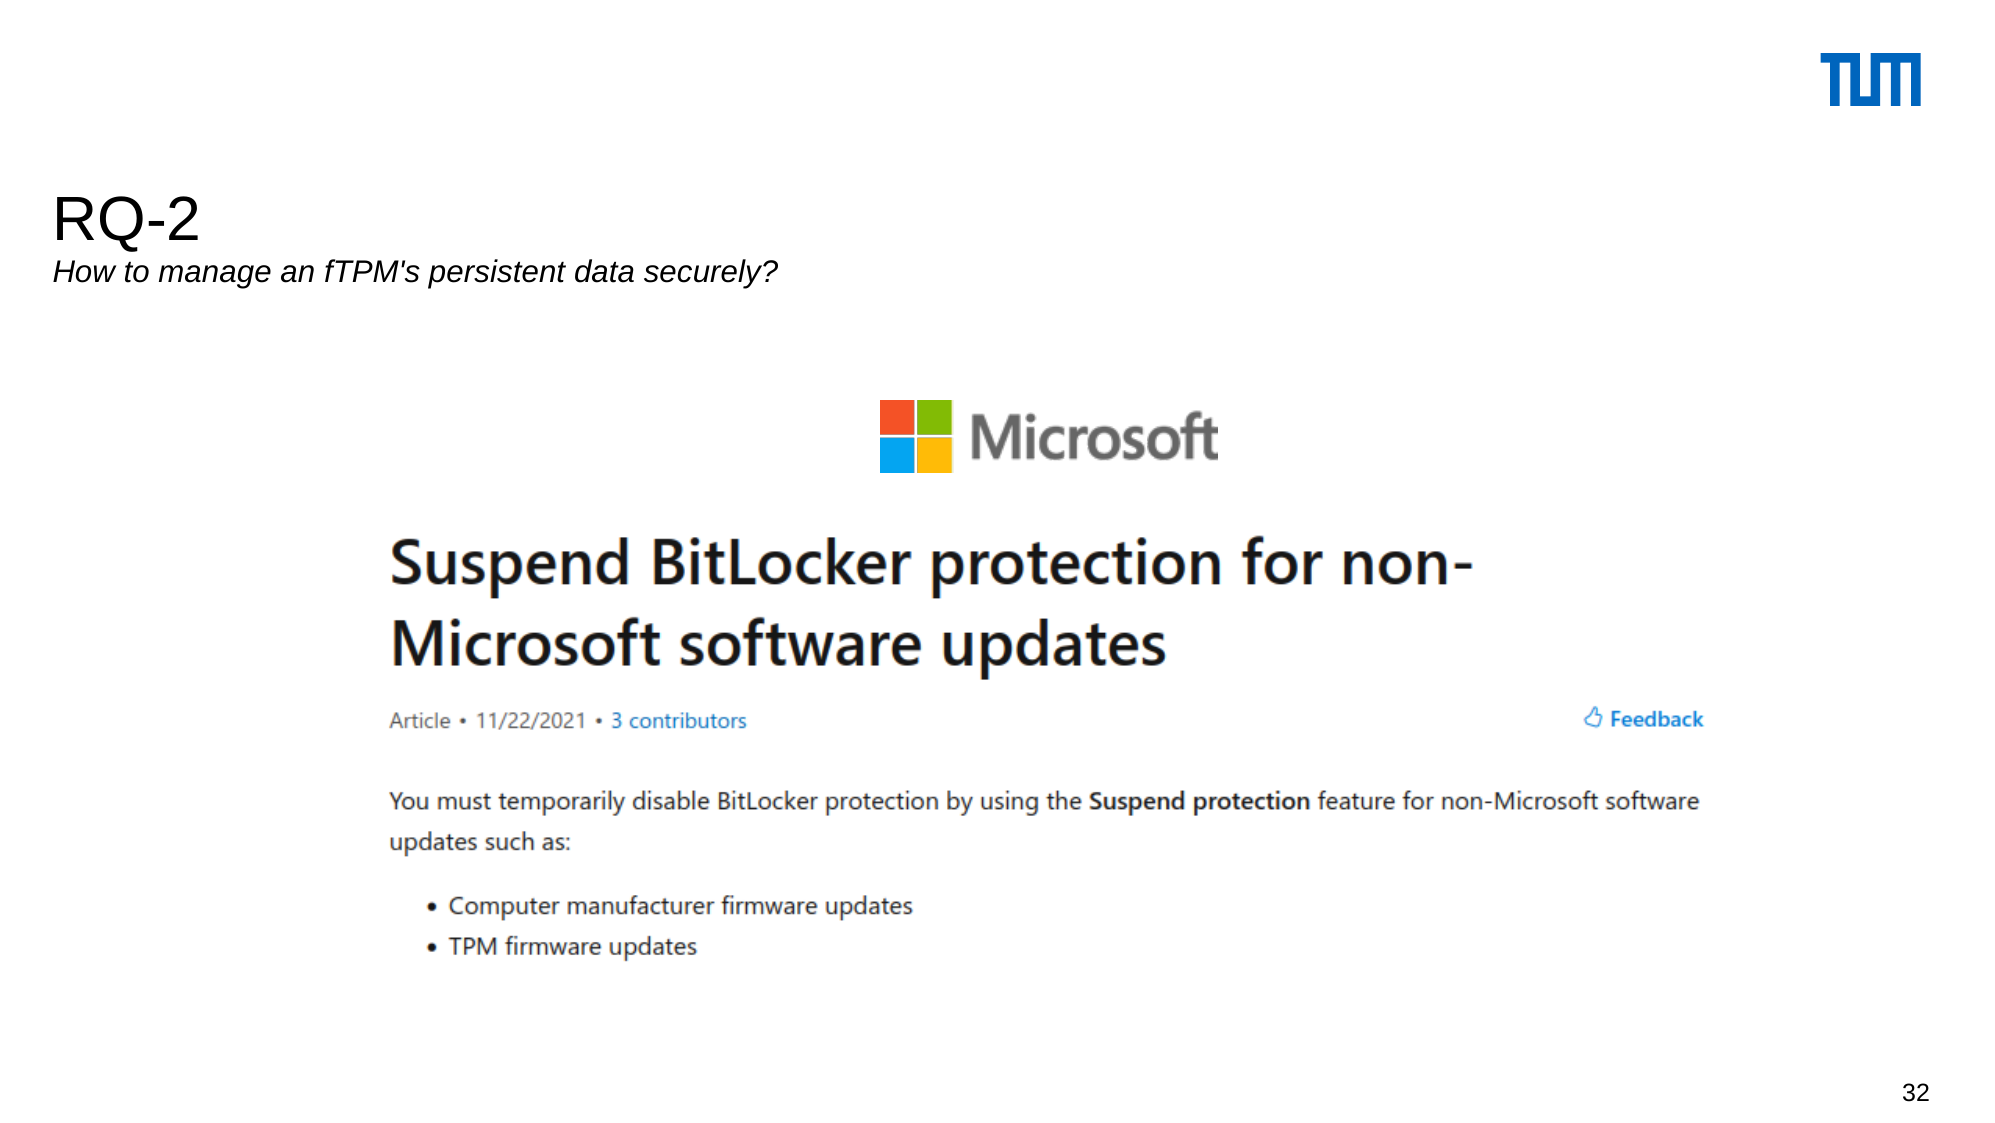

# RQ-2 How to manage an fTPM's persistent data securely?
32